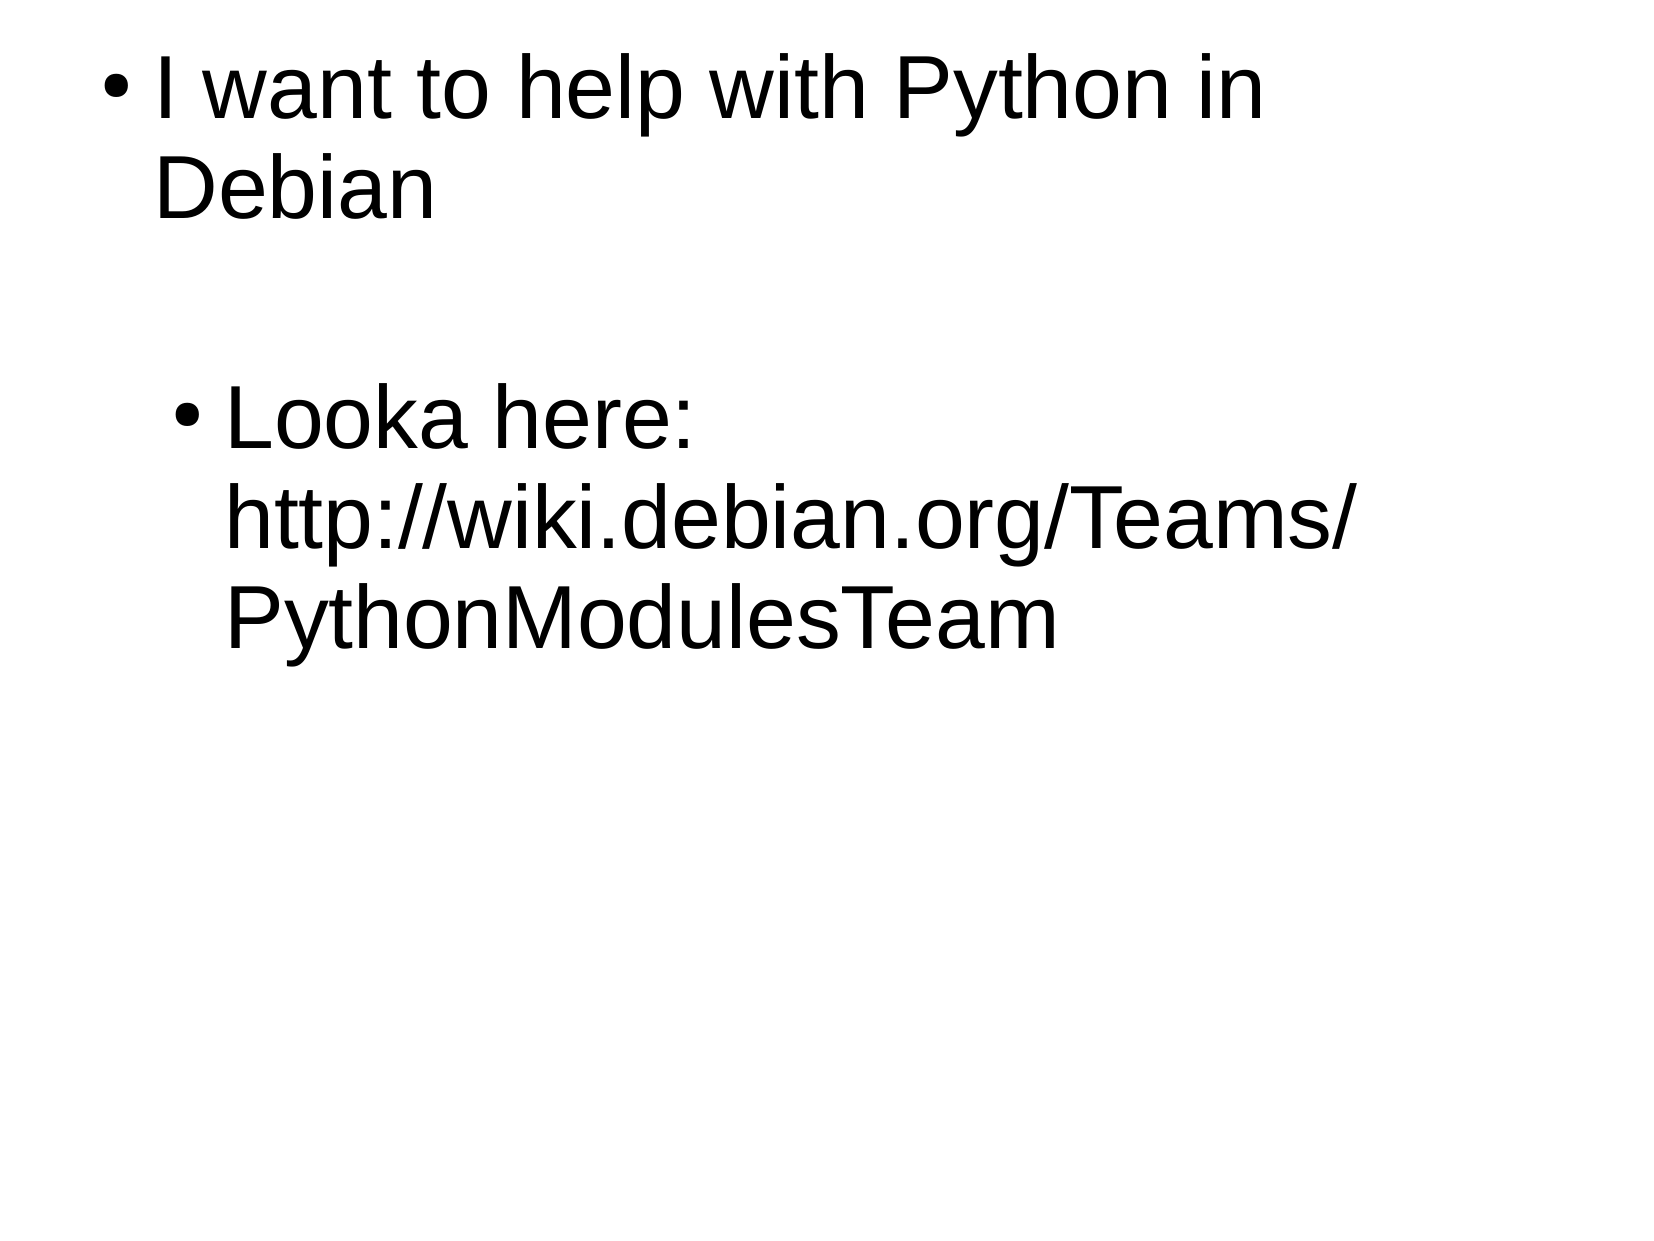

# I want to help with Python in Debian
Looka here: http://wiki.debian.org/Teams/ PythonModulesTeam